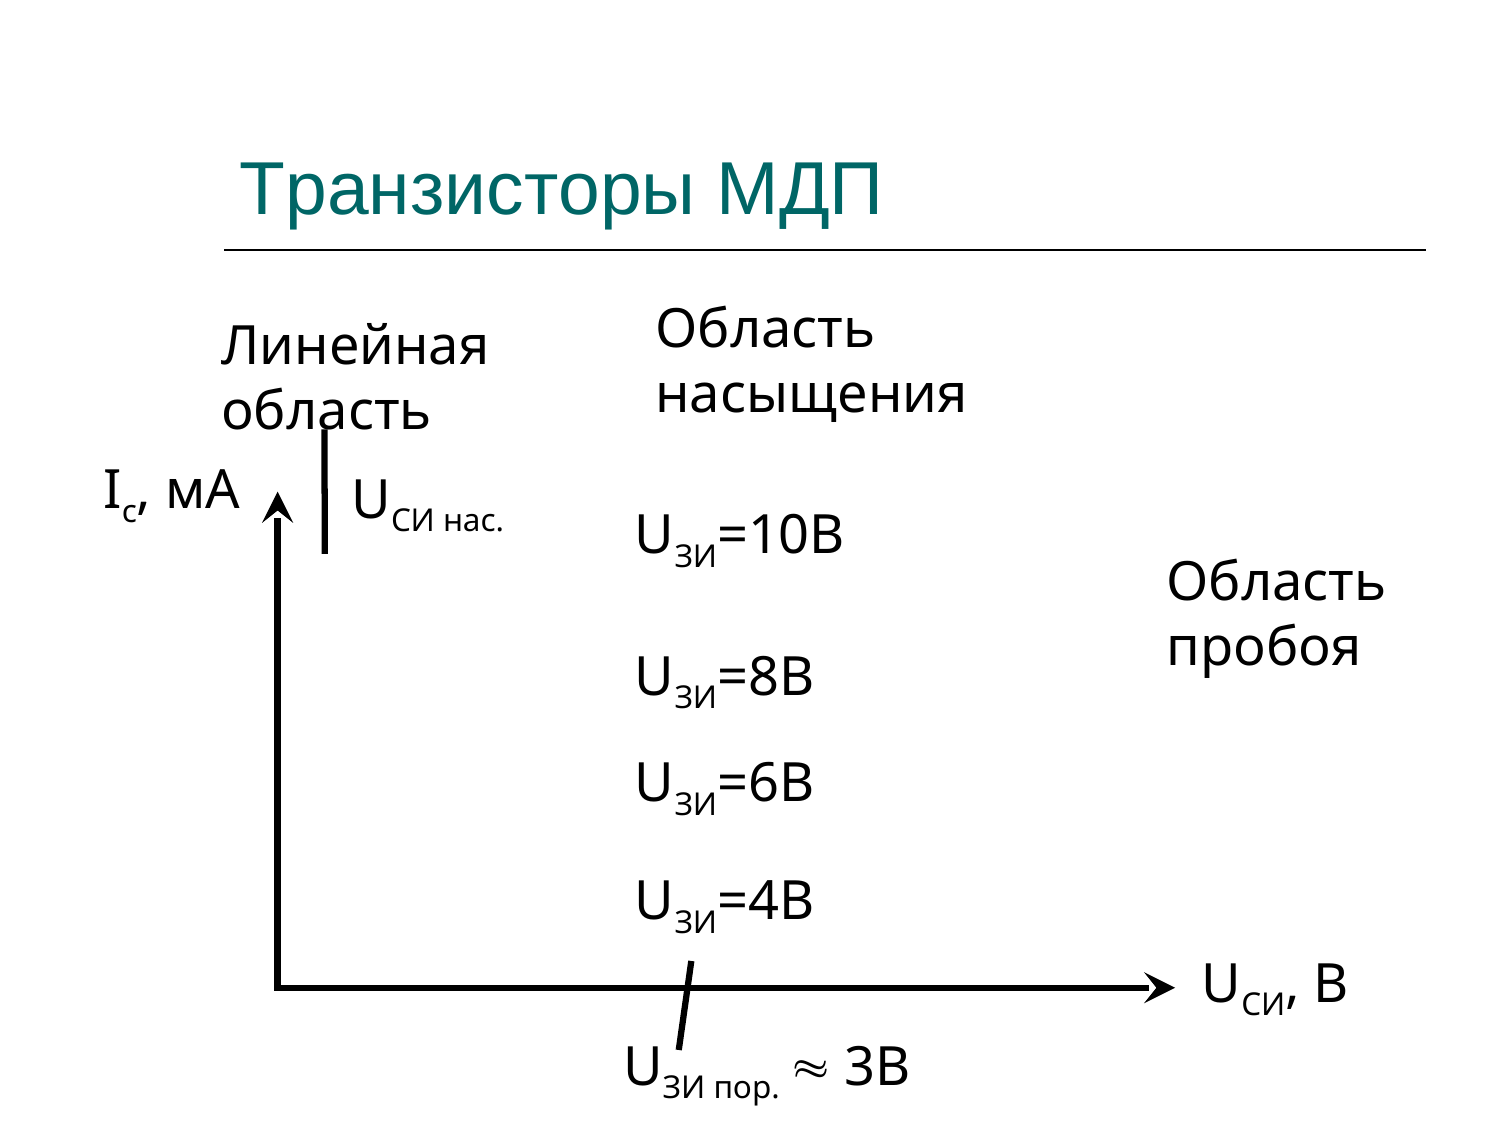

# Транзисторы МДП
Область насыщения
Линейная область
Ic, мА
UСИ нас.
UЗИ=10В
Область пробоя
UЗИ=8В
UЗИ=6В
UЗИ=4В
UСИ, В
UЗИ пор.  3В